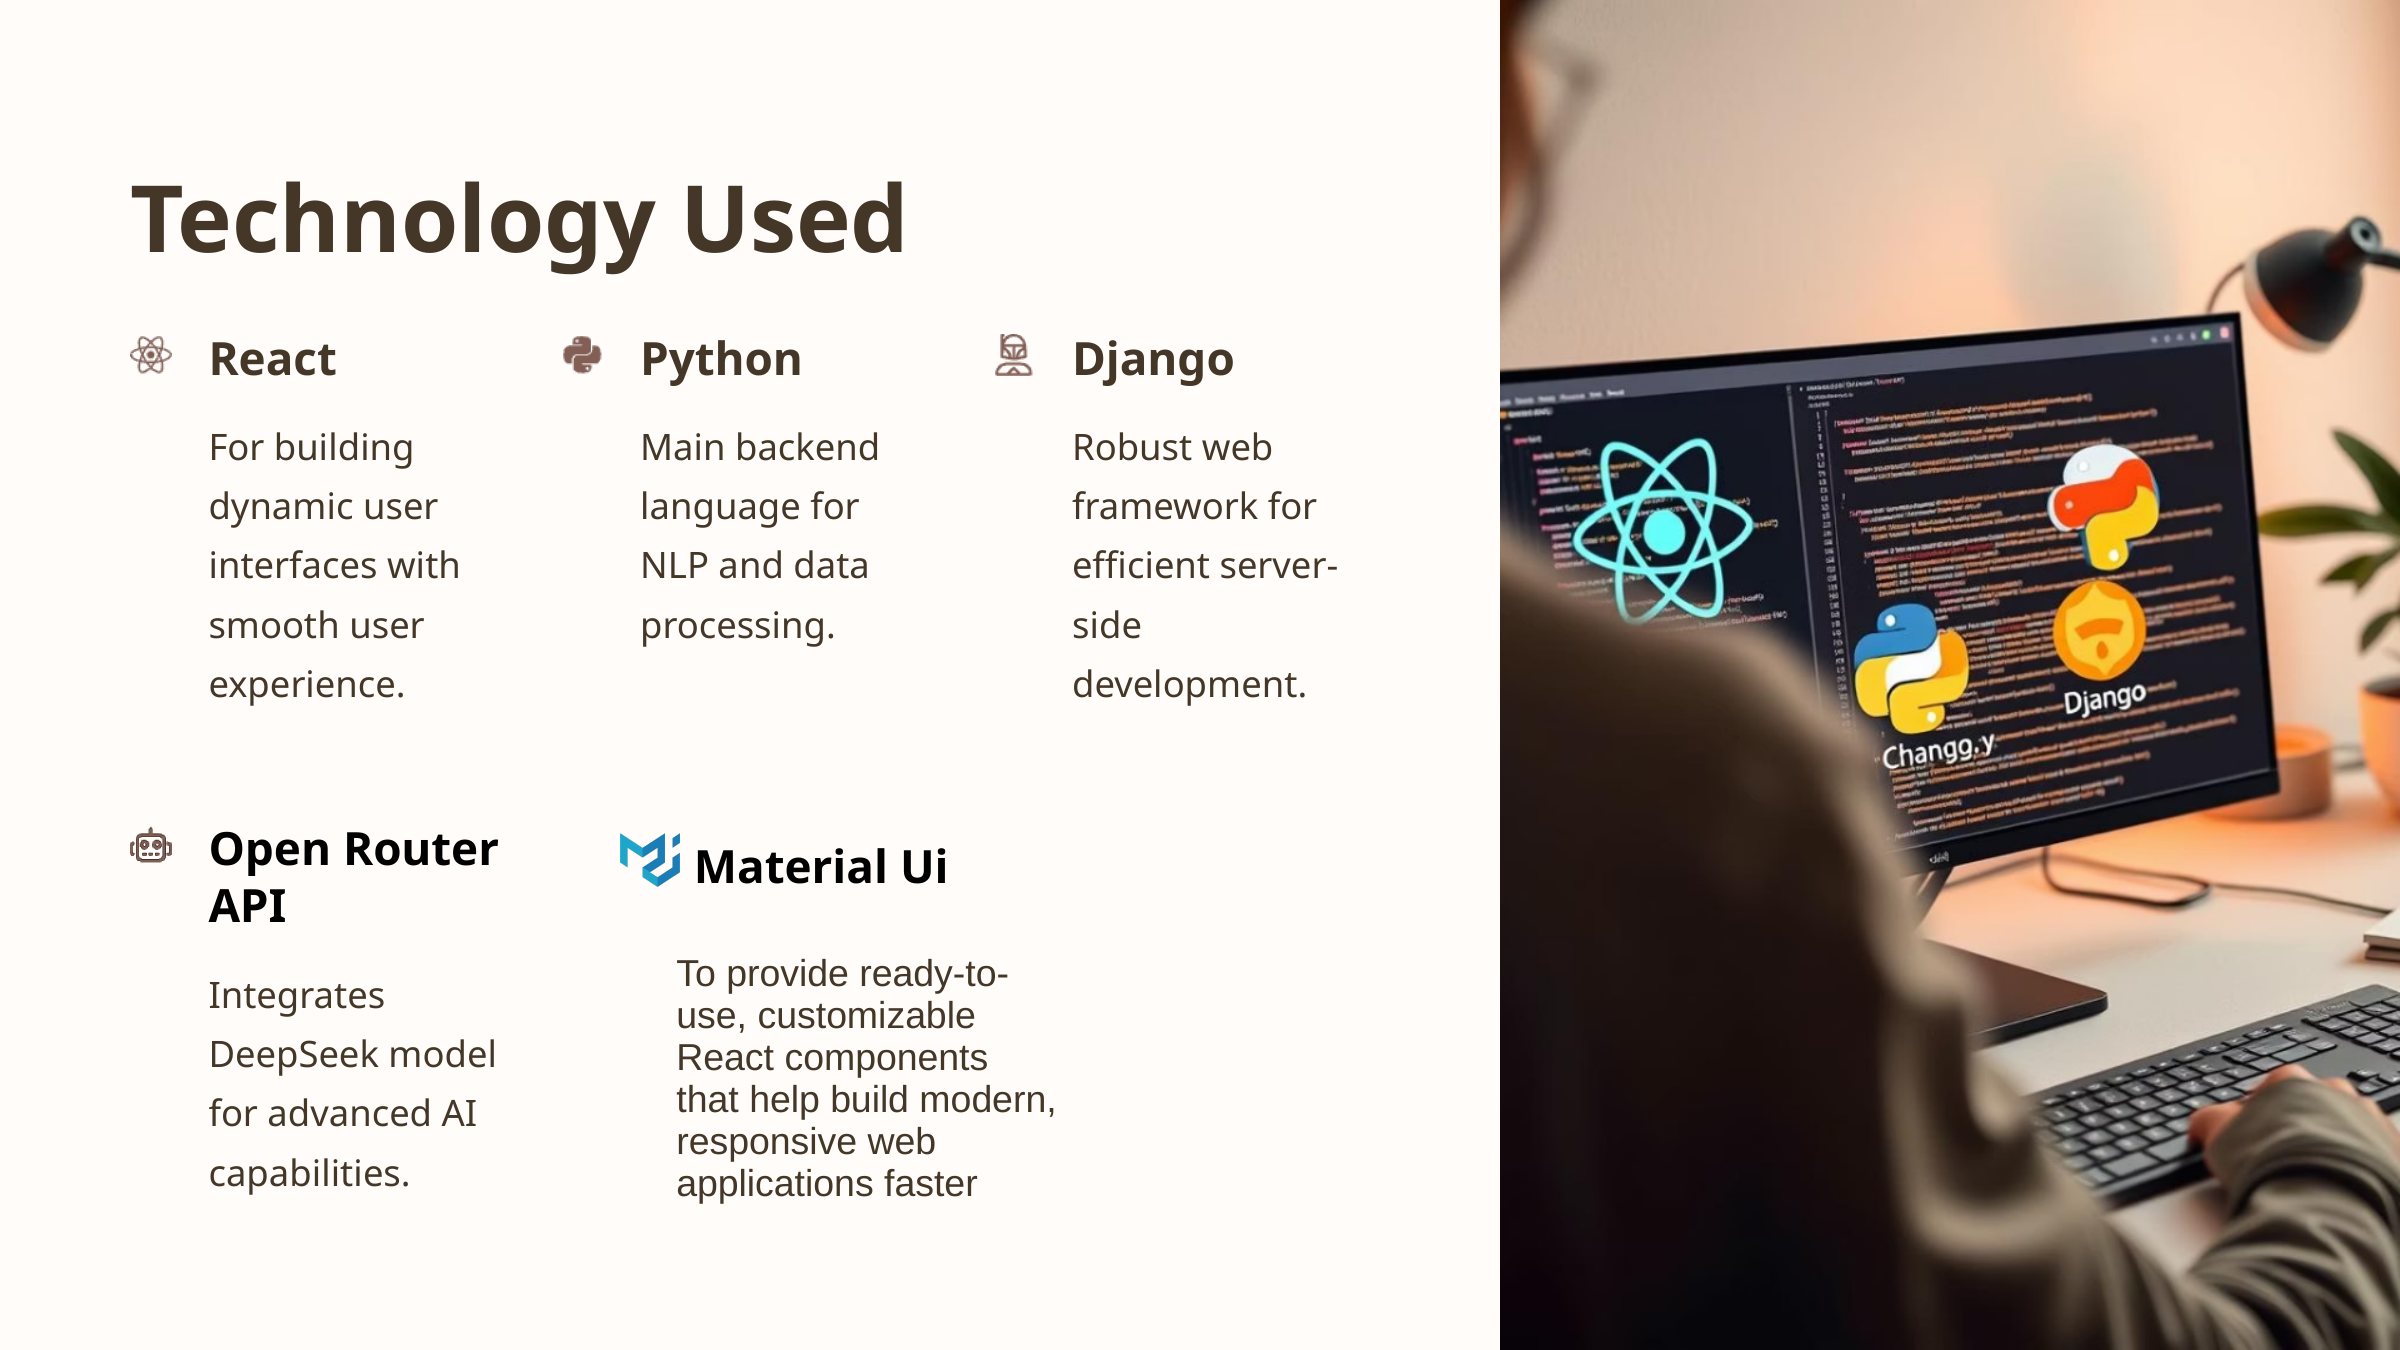

Technology Used
React
Python
Django
For building dynamic user interfaces with smooth user experience.
Main backend language for NLP and data processing.
Robust web framework for efficient server-side development.
Open Router API
Material Ui
To provide ready-to-use, customizable React components that help build modern, responsive web applications faster
Integrates DeepSeek model for advanced AI capabilities.